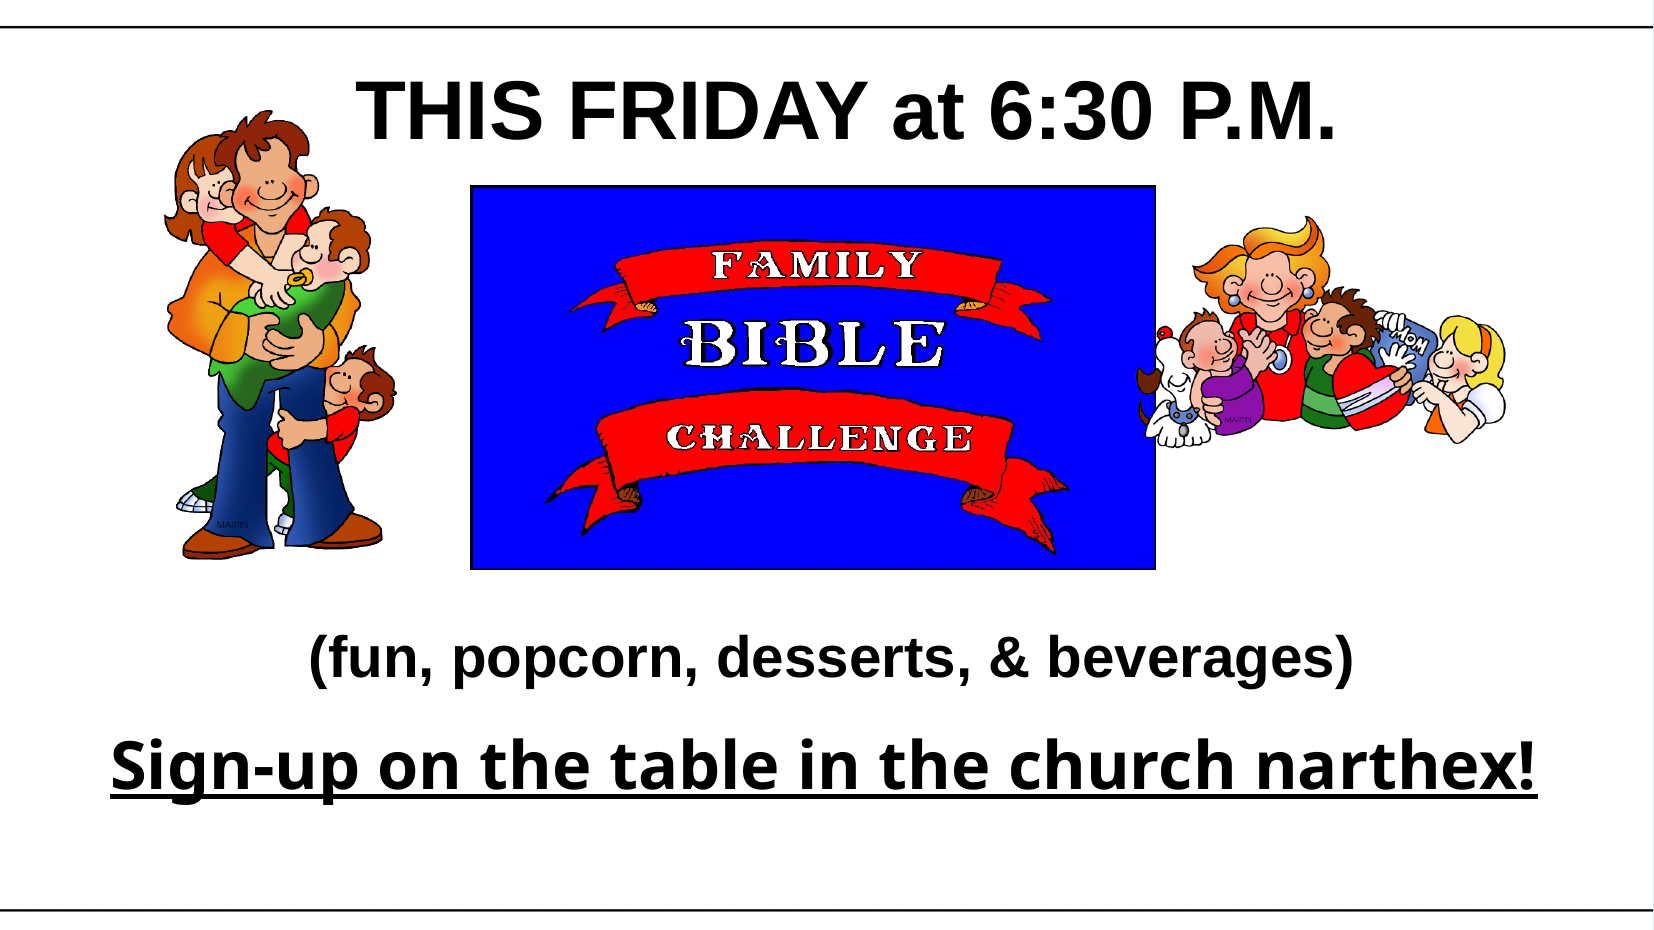

THIS FRIDAY at 6:30 P.M.
(fun, popcorn, desserts, & beverages)
Sign-up on the table in the church narthex!